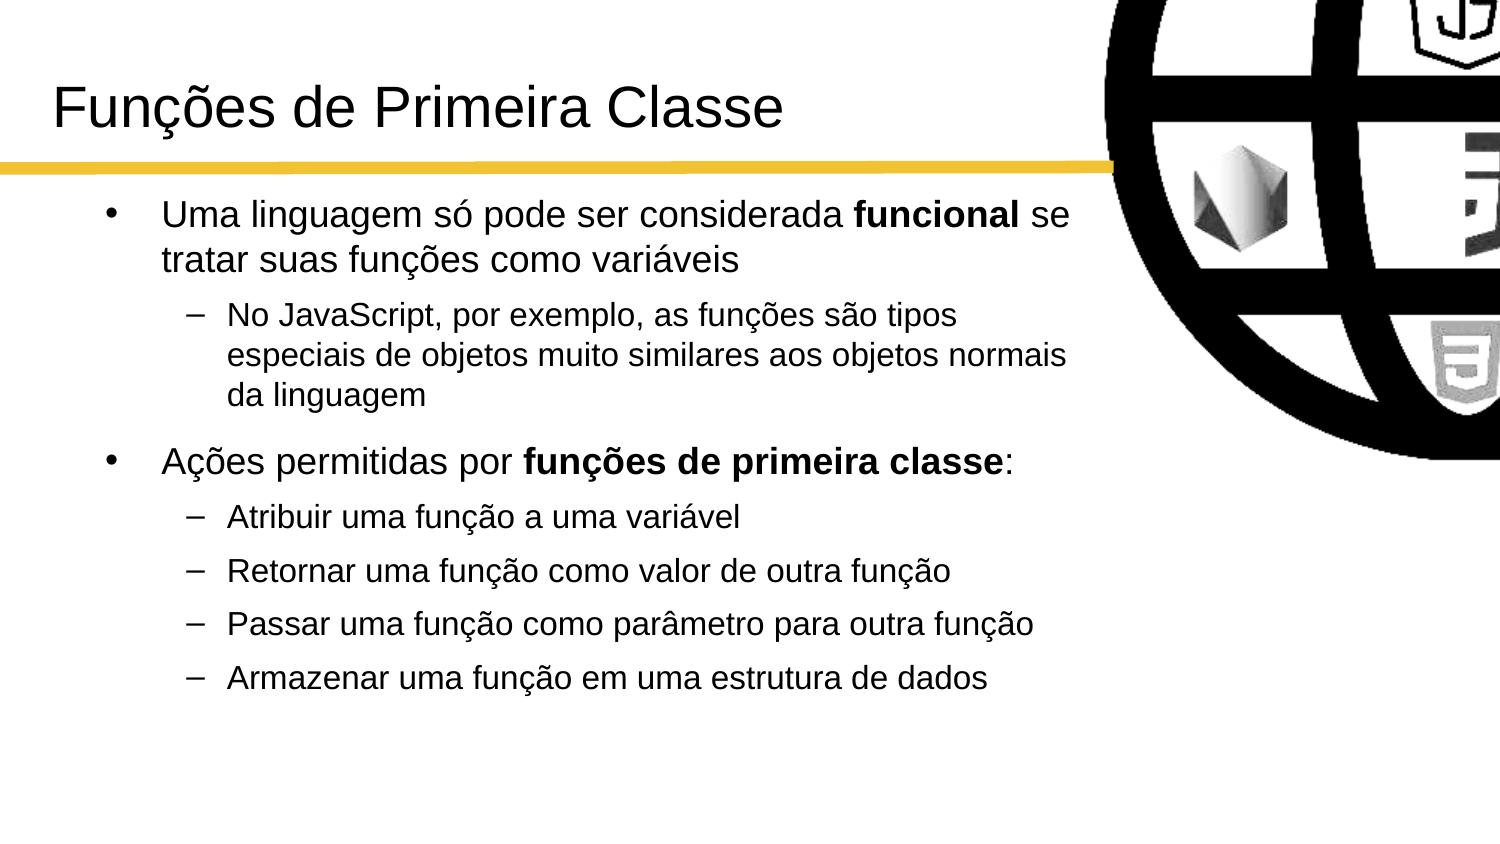

Funções de Primeira Classe
Uma linguagem só pode ser considerada funcional se tratar suas funções como variáveis
No JavaScript, por exemplo, as funções são tipos especiais de objetos muito similares aos objetos normais da linguagem
Ações permitidas por funções de primeira classe:
Atribuir uma função a uma variável
Retornar uma função como valor de outra função
Passar uma função como parâmetro para outra função
Armazenar uma função em uma estrutura de dados